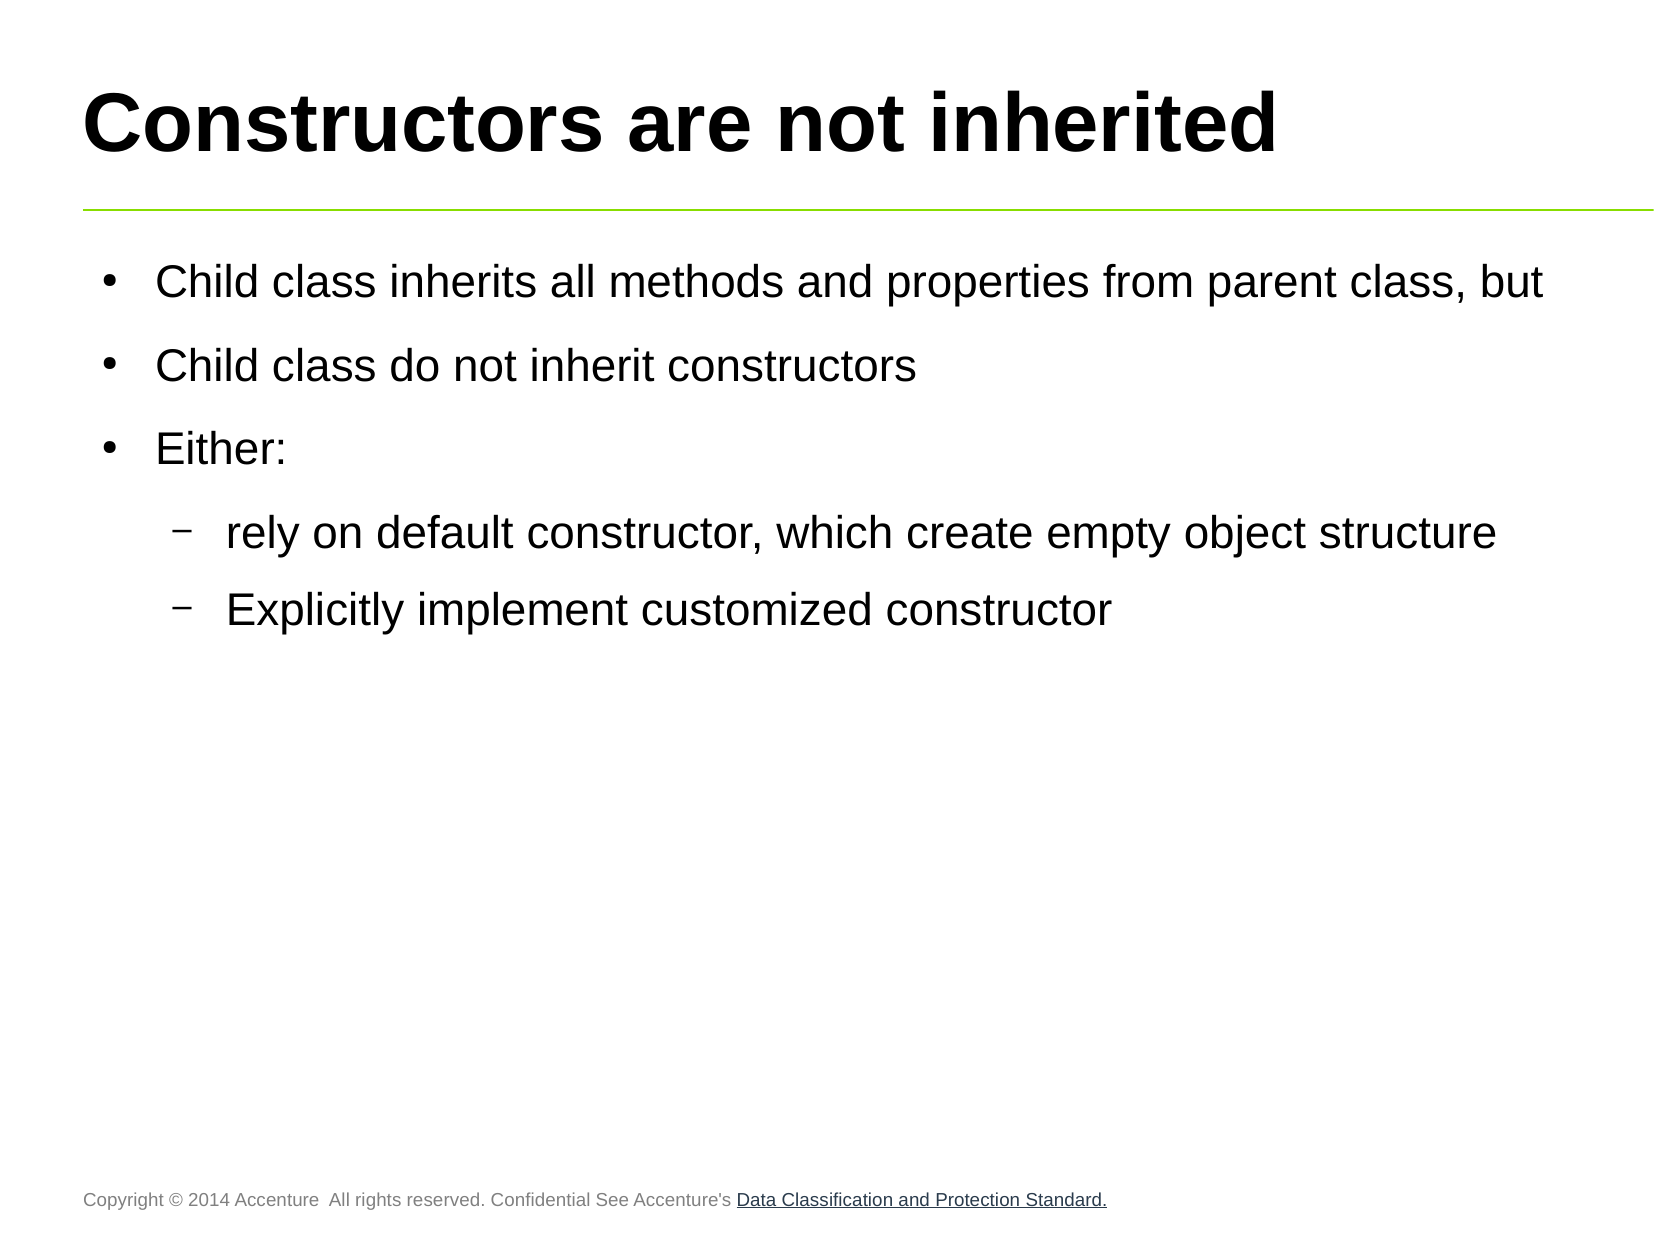

# Constructors are not inherited
Child class inherits all methods and properties from parent class, but
Child class do not inherit constructors
Either:
rely on default constructor, which create empty object structure
Explicitly implement customized constructor